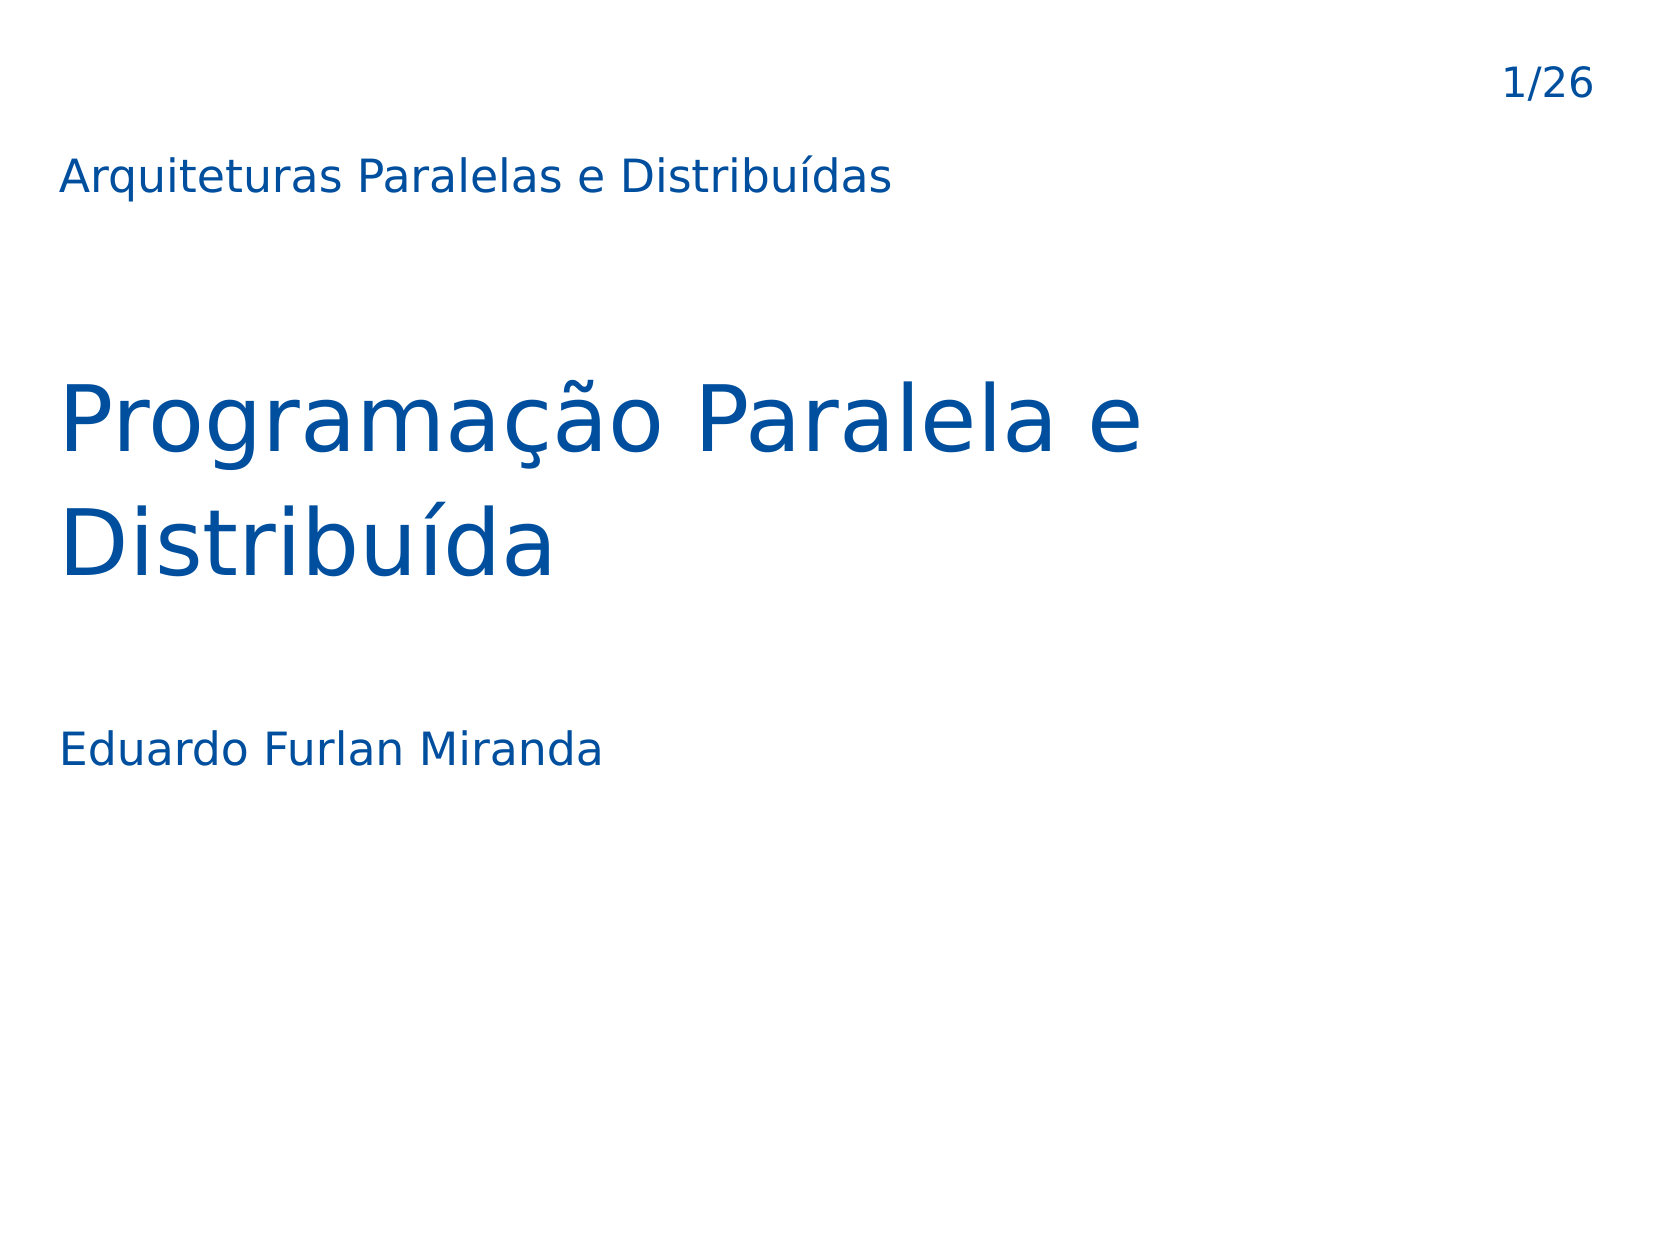

1
# Arquiteturas Paralelas e Distribuídas
Programação Paralela e Distribuída
Eduardo Furlan Miranda